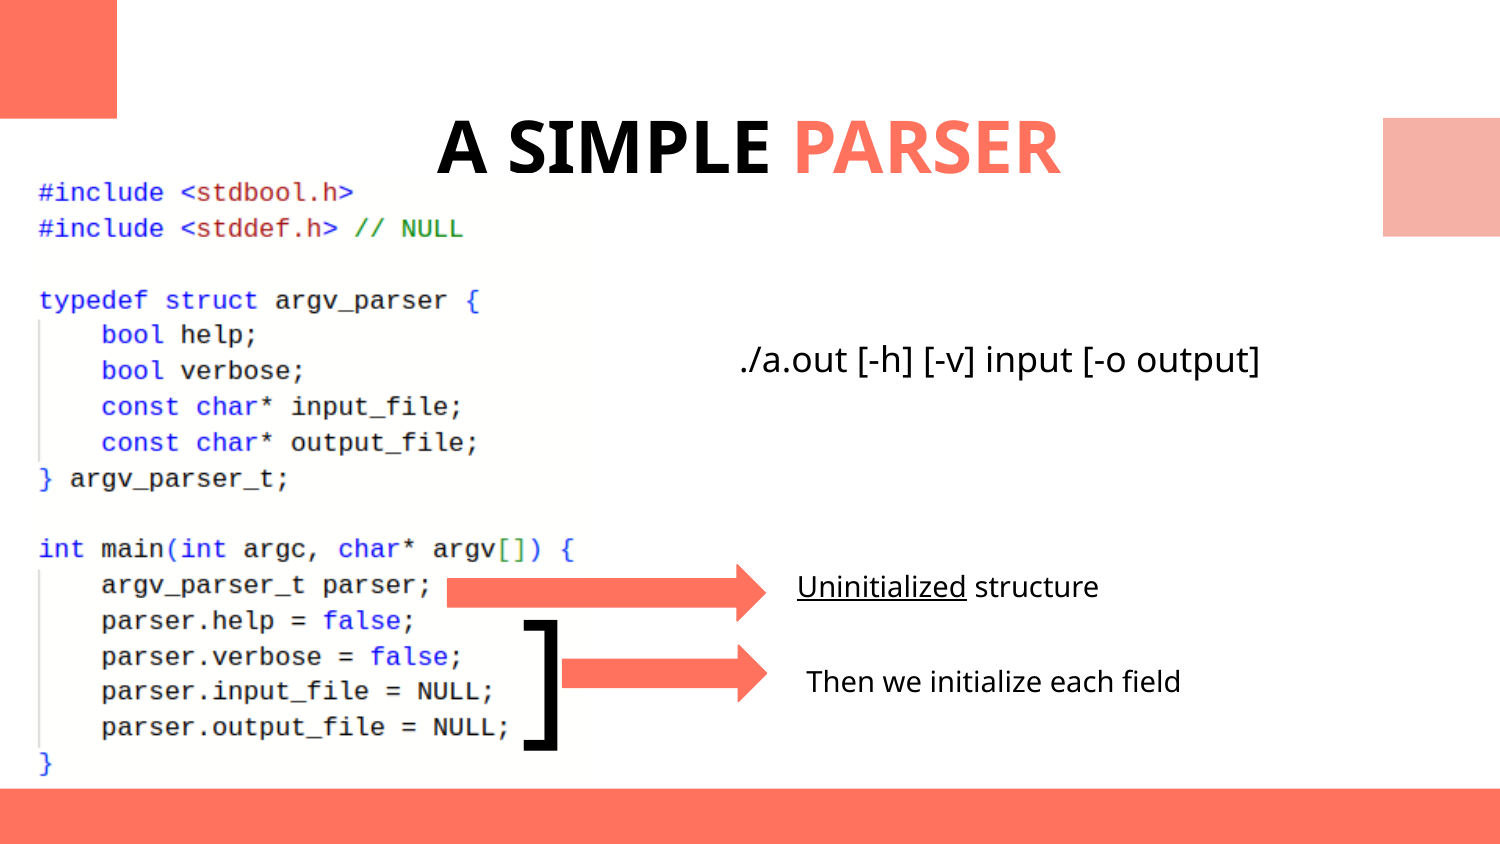

# A SIMPLE PARSER
./a.out [-h] [-v] input [-o output]
Uninitialized structure
]
Then we initialize each field